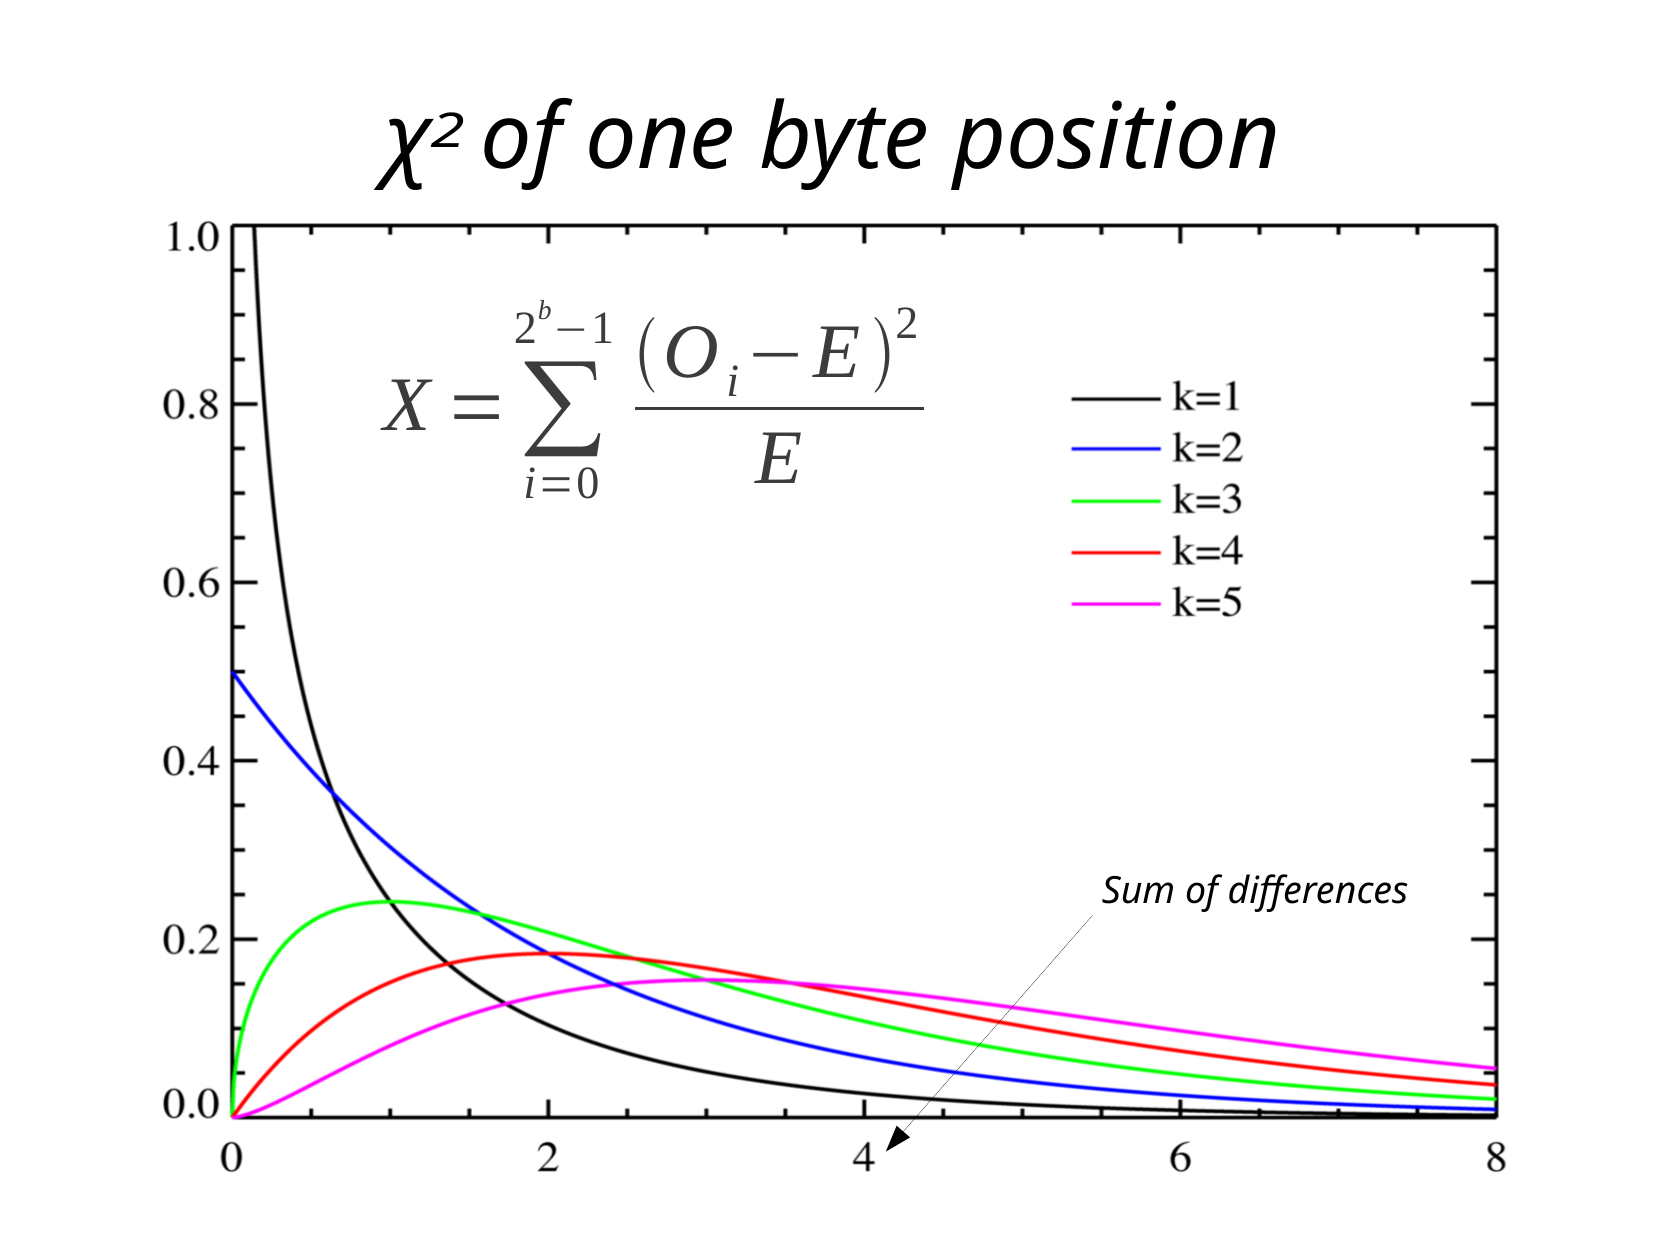

# χ2 of one byte position
Sum of differences